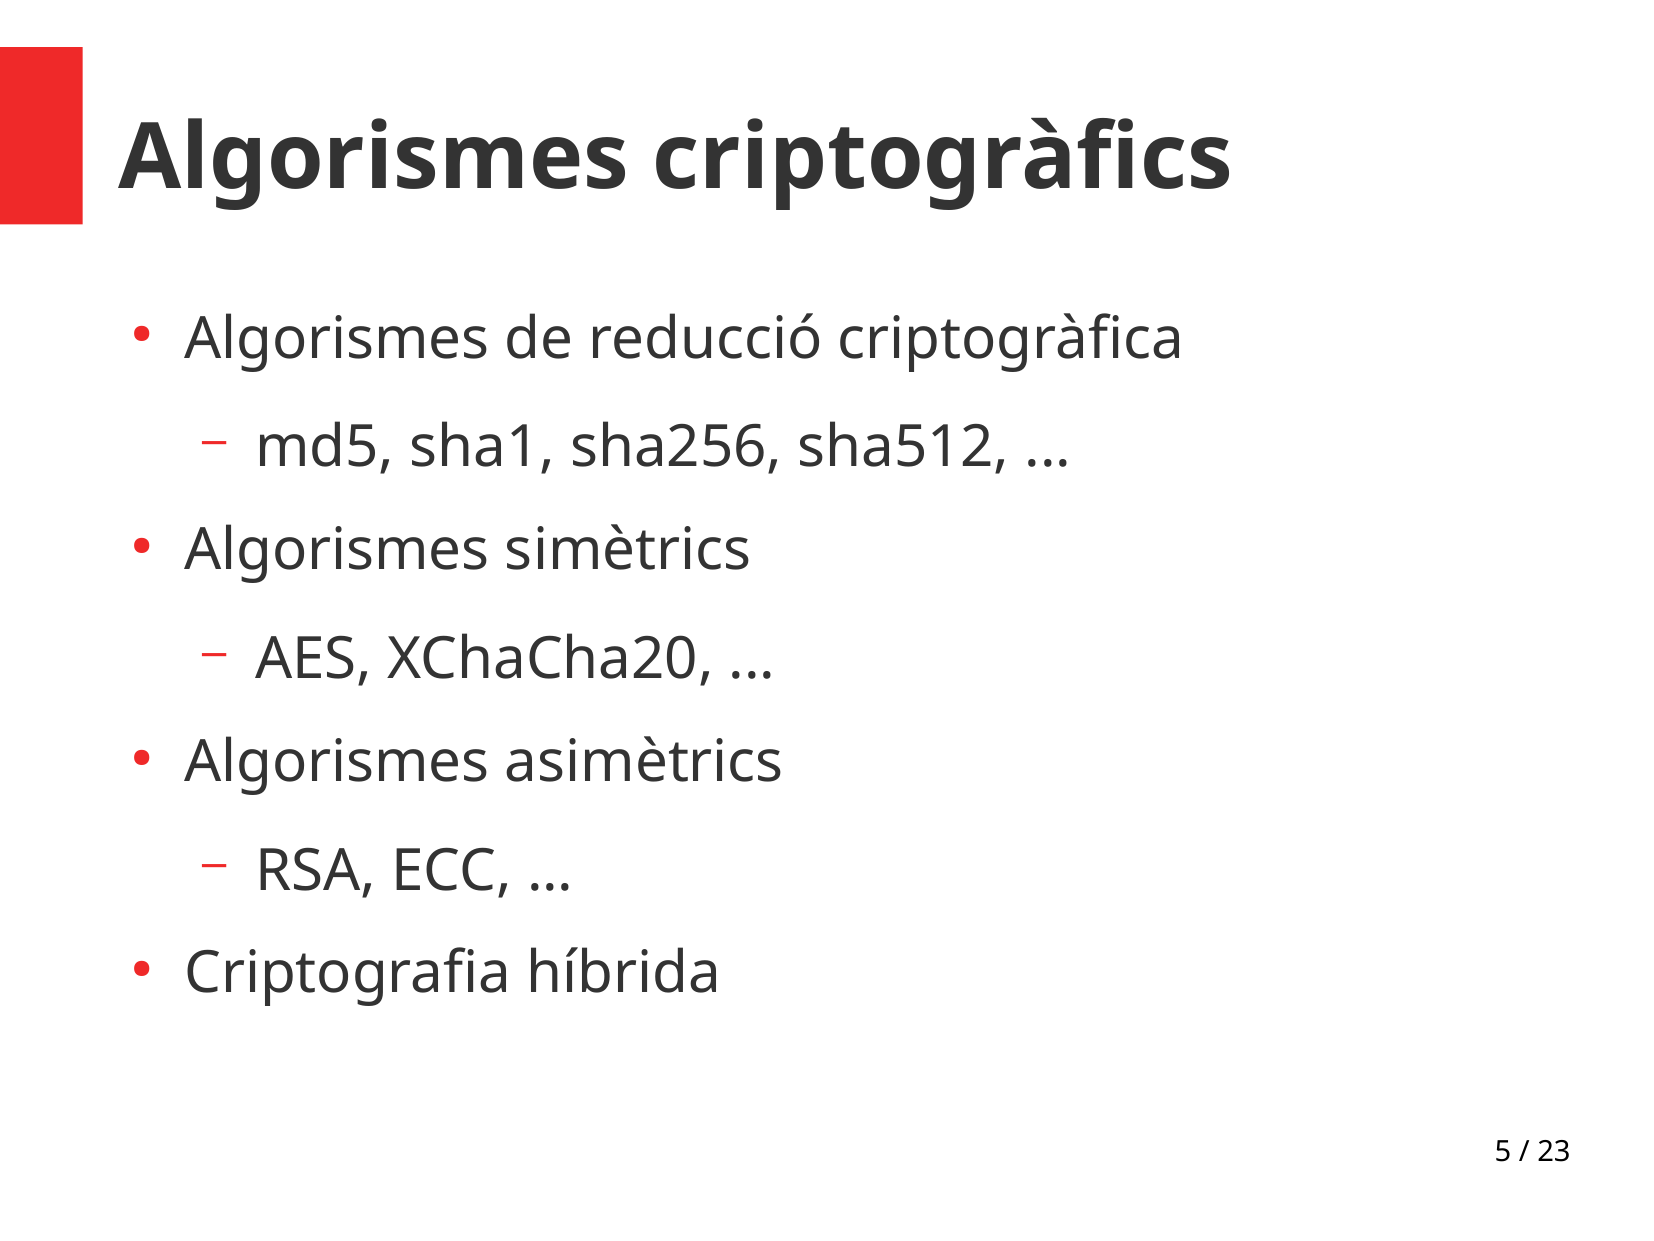

# Algorismes criptogràfics
Algorismes de reducció criptogràfica
md5, sha1, sha256, sha512, ...
Algorismes simètrics
AES, XChaCha20, ...
Algorismes asimètrics
RSA, ECC, ...
Criptografia híbrida
5